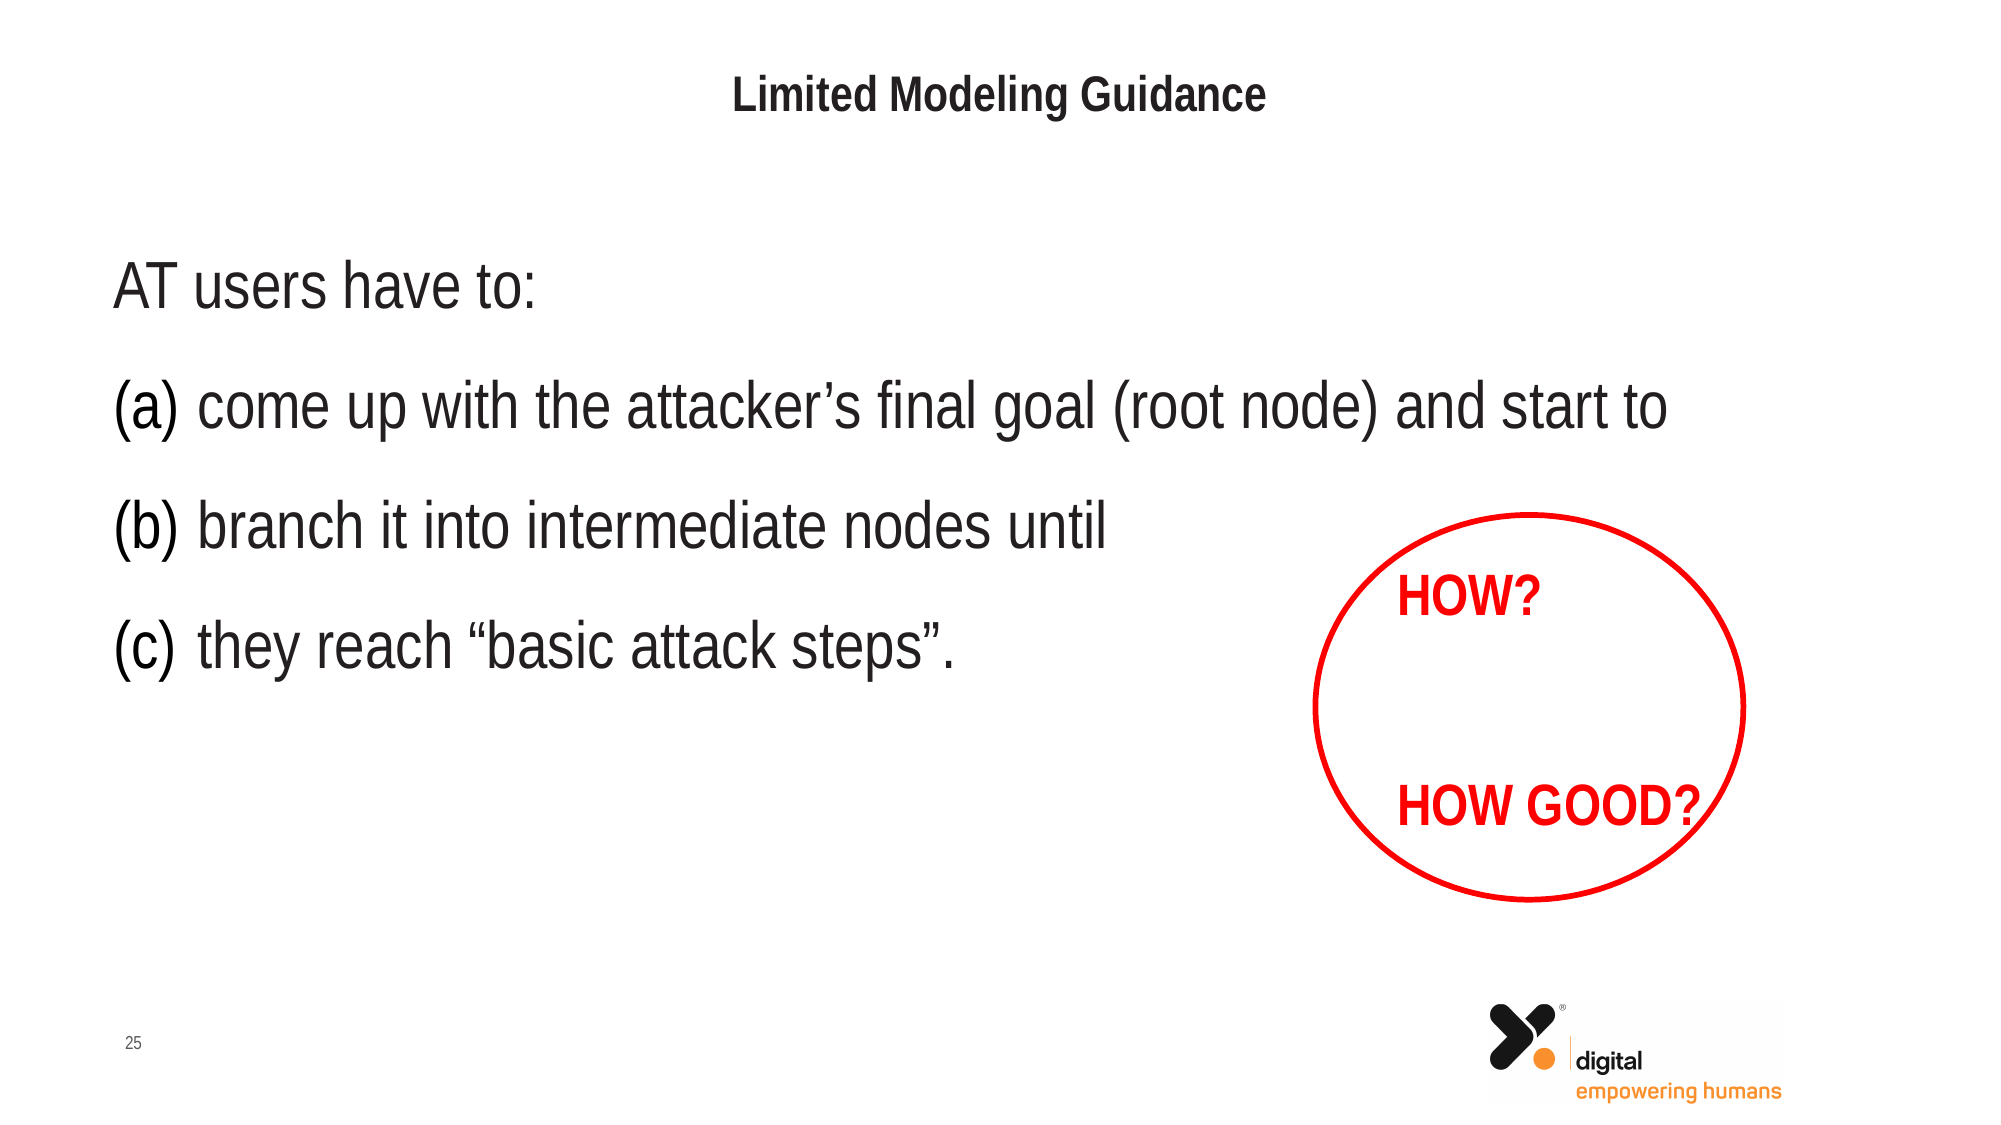

Limited Modeling Guidance
AT users have to:
come up with the attacker’s final goal (root node) and start to
branch it into intermediate nodes until
they reach “basic attack steps”.
HOW?
HOW GOOD?
#